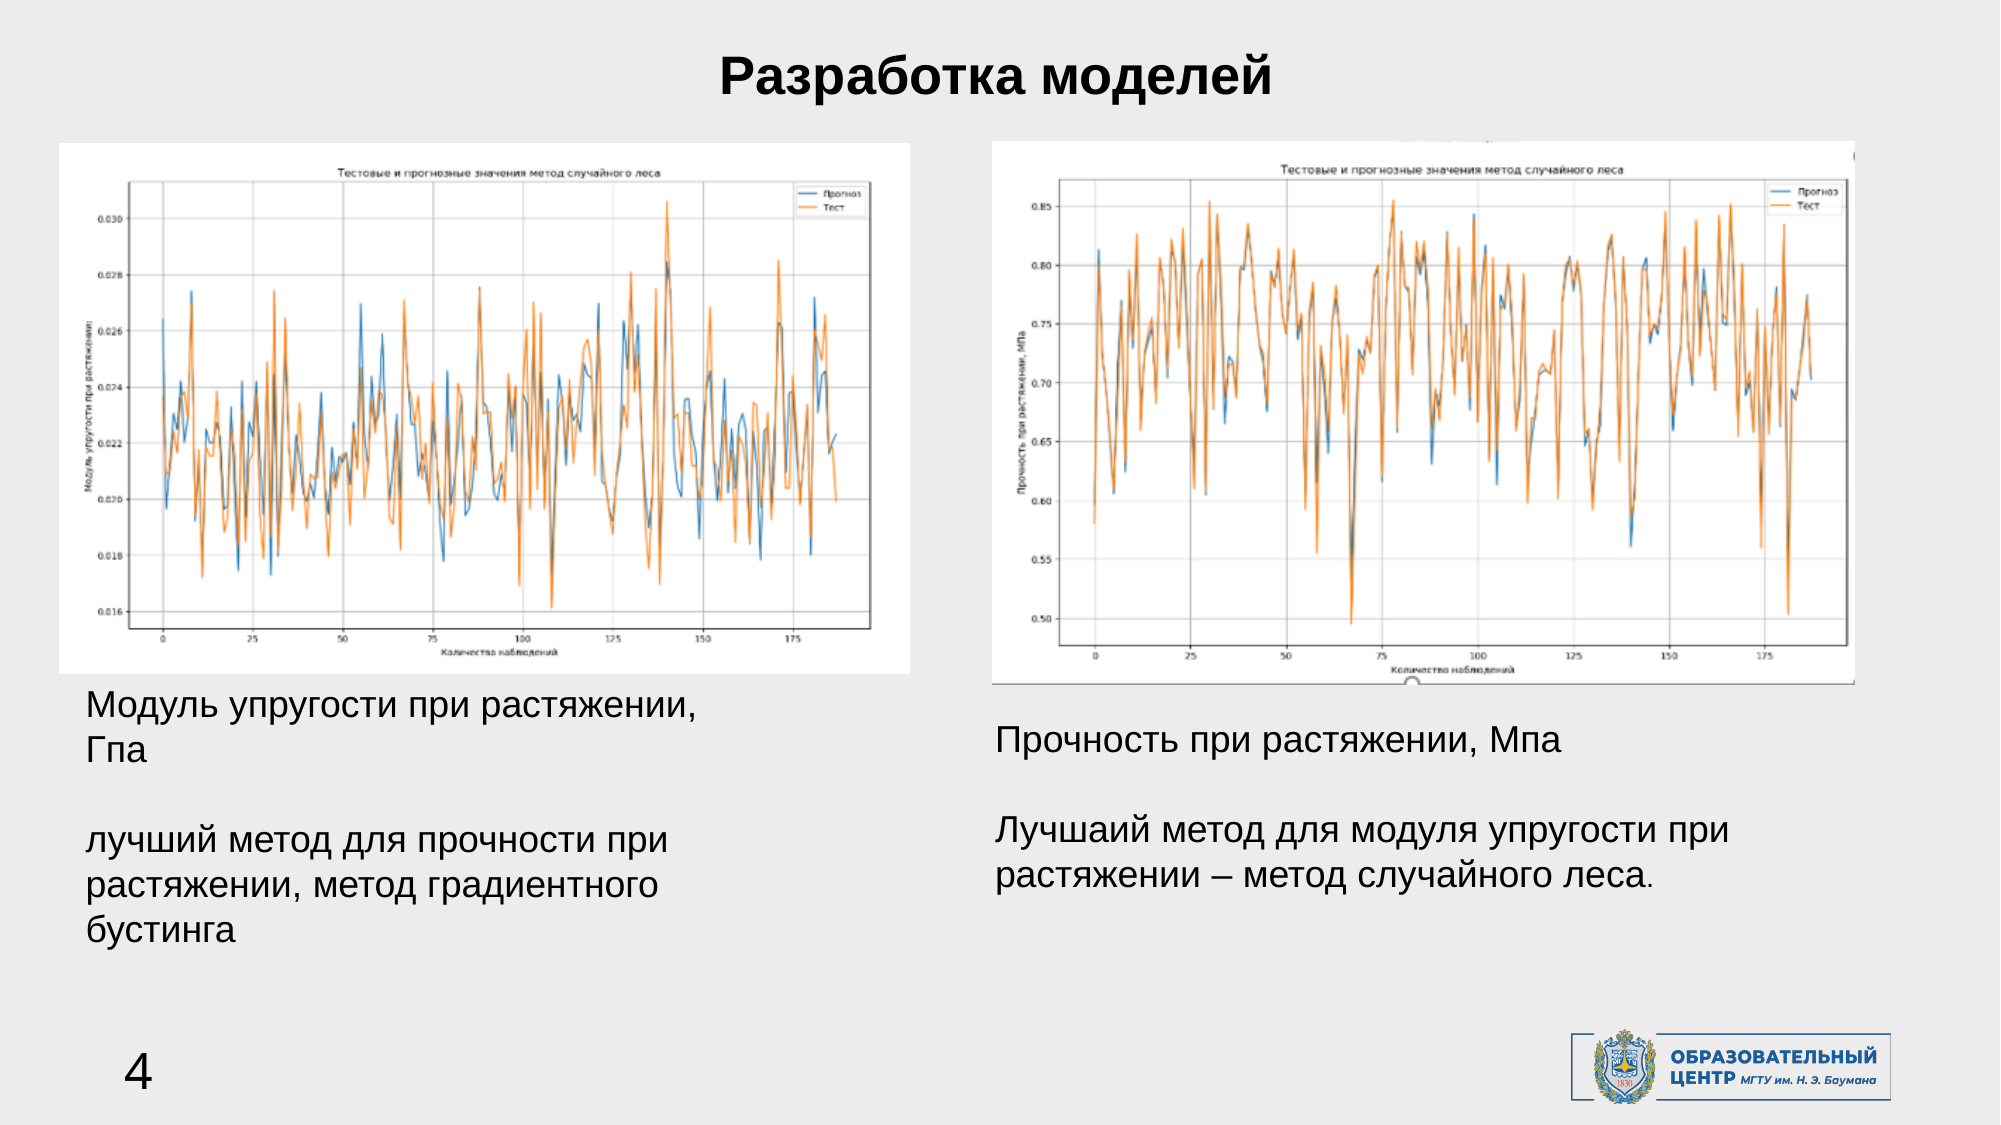

# Разработка моделей
Модуль упругости при растяжении, Гпа
лучший метод для прочности при растяжении, метод градиентного бустинга
Прочность при растяжении, Мпа
Лучшаий метод для модуля упругости при растяжении – метод случайного леса.